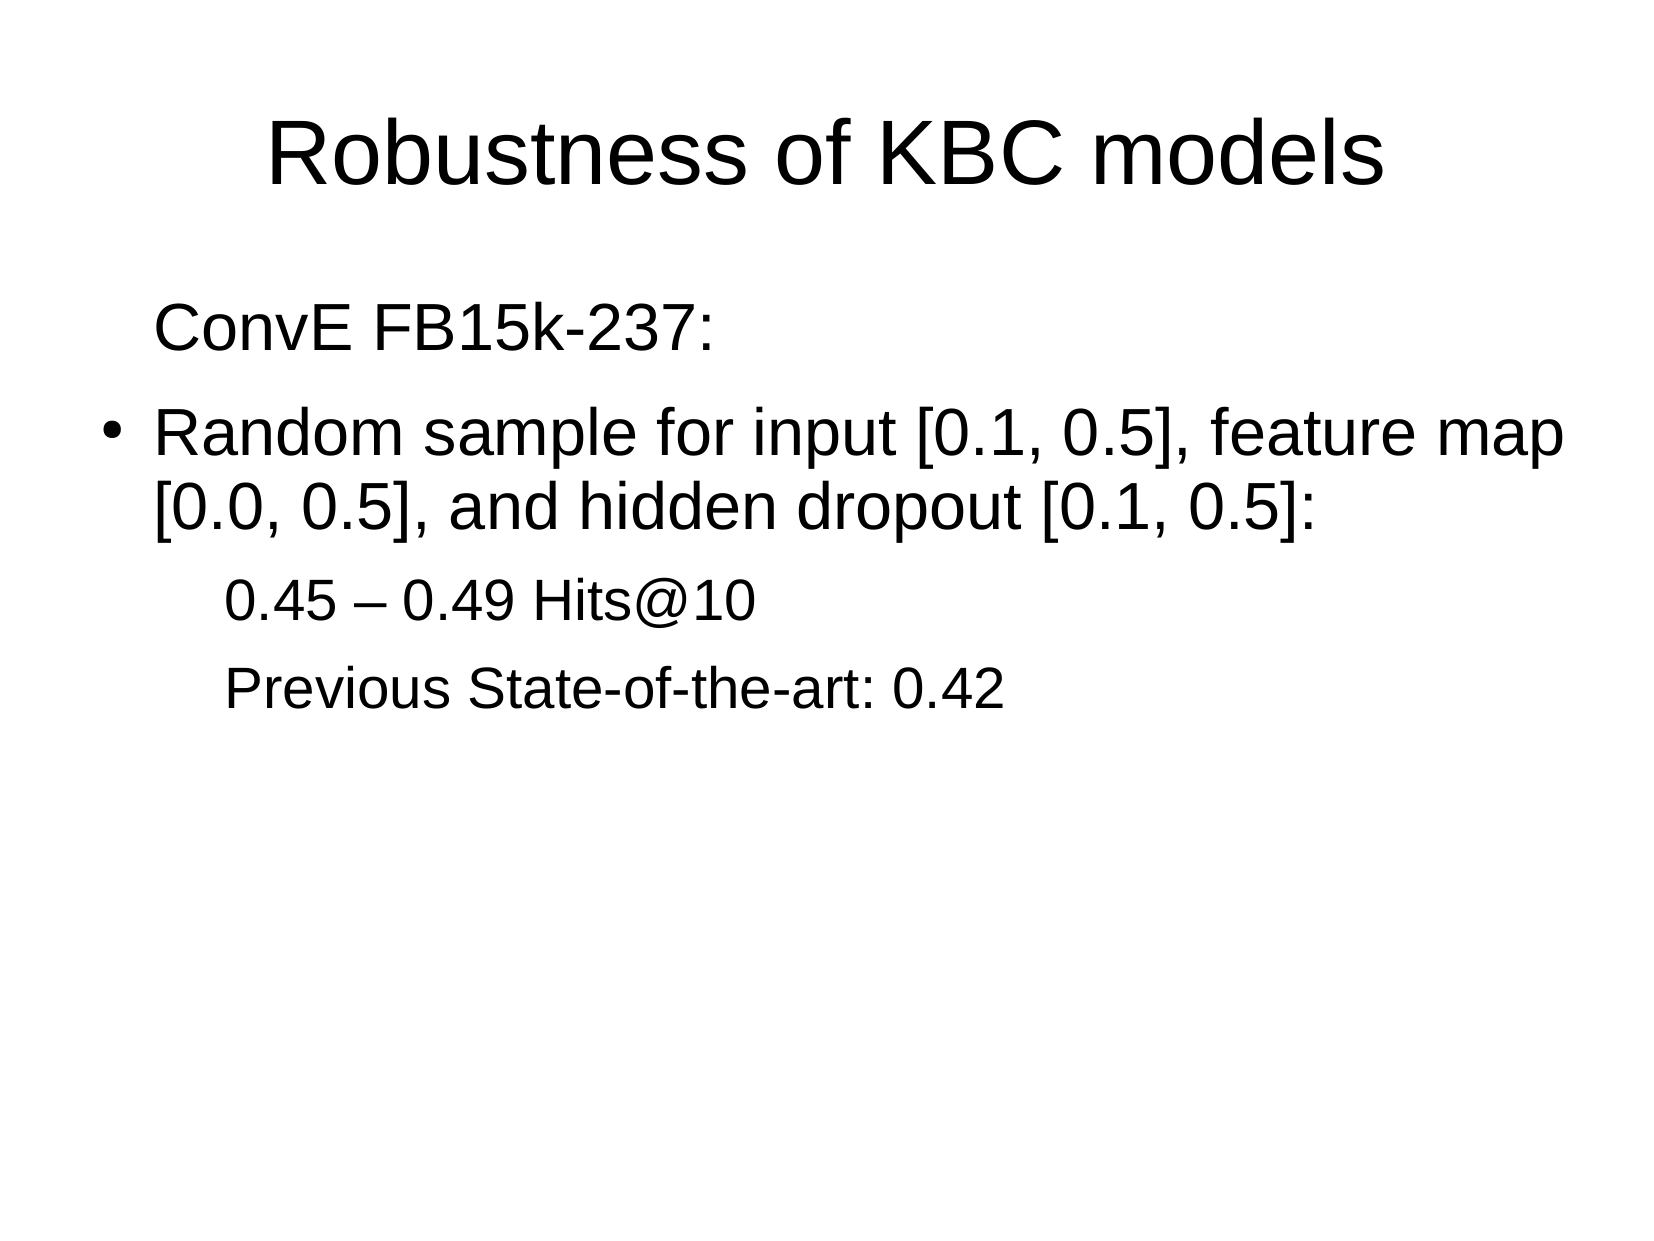

# Robustness of KBC models
ConvE FB15k-237:
Random sample for input [0.1, 0.5], feature map [0.0, 0.5], and hidden dropout [0.1, 0.5]:
0.45 – 0.49 Hits@10
Previous State-of-the-art: 0.42